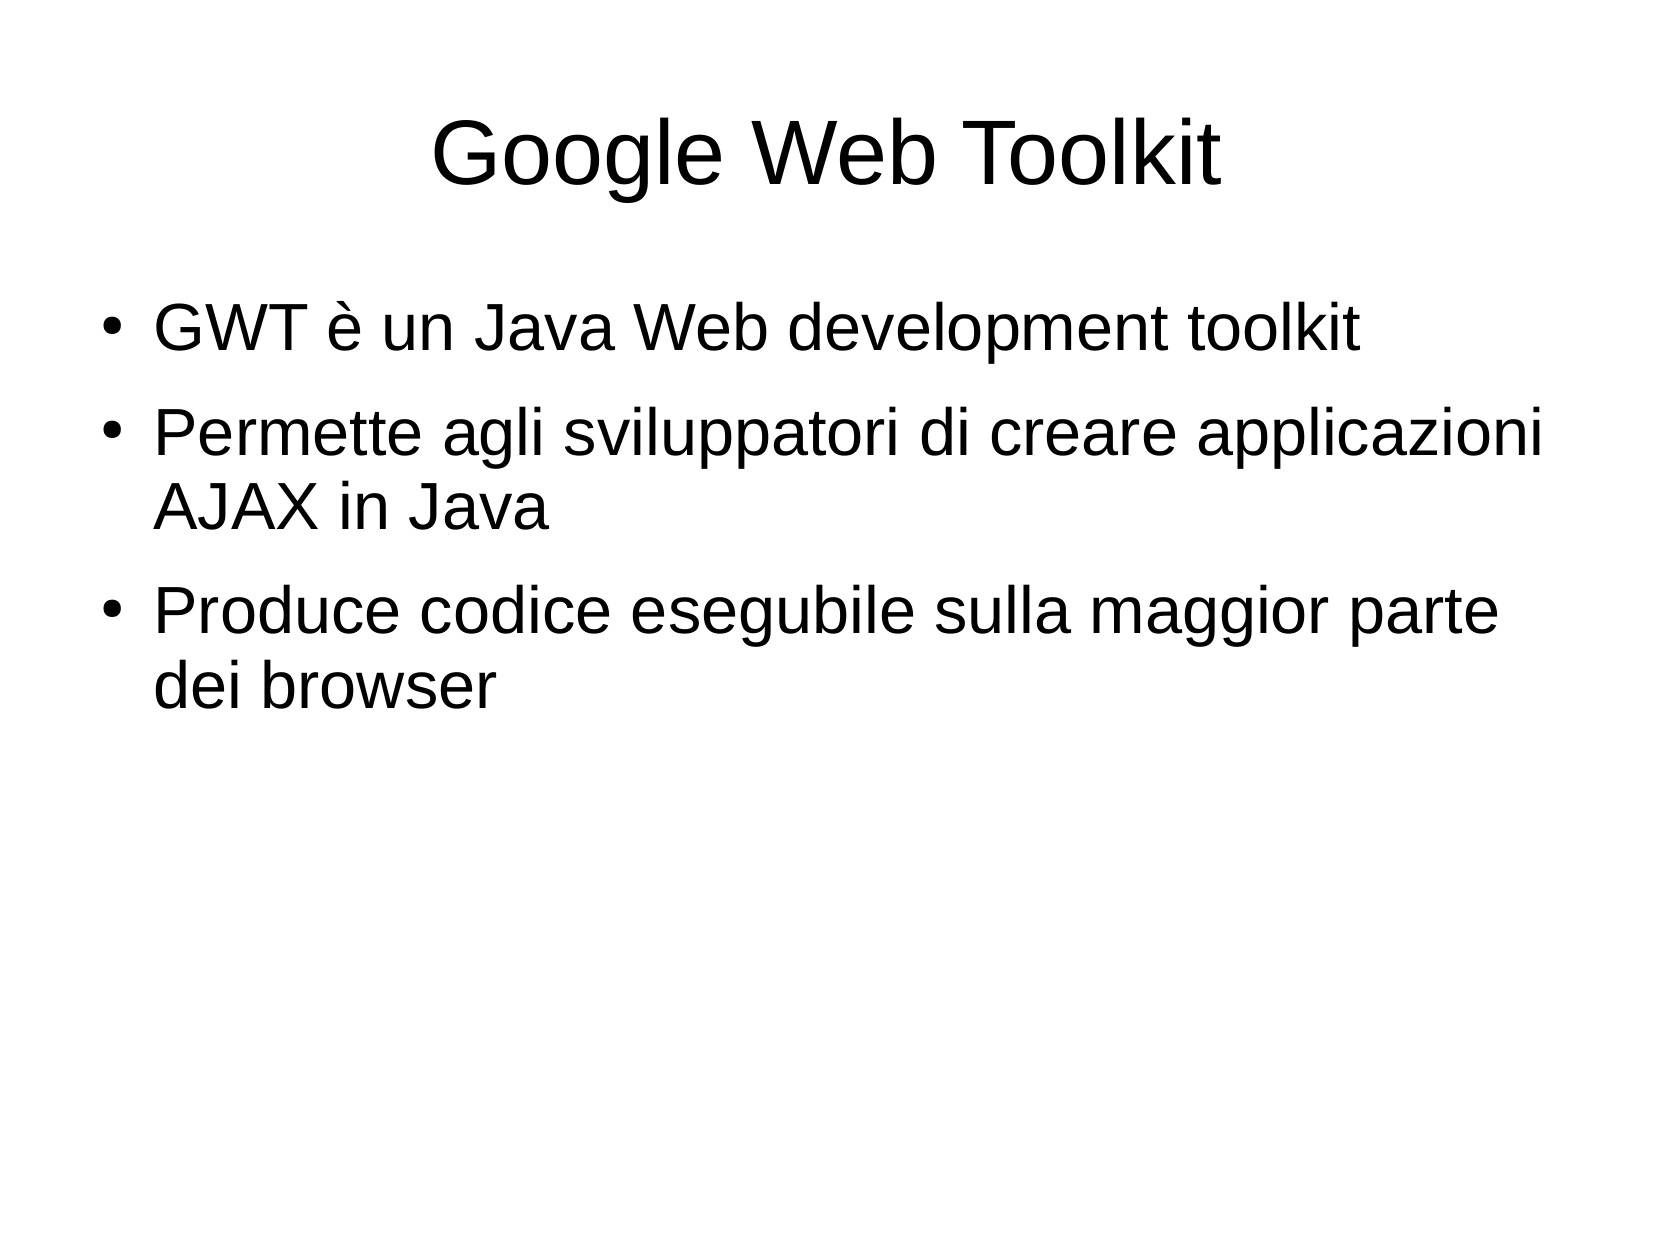

# Google Web Toolkit
GWT è un Java Web development toolkit
Permette agli sviluppatori di creare applicazioni AJAX in Java
Produce codice esegubile sulla maggior parte dei browser